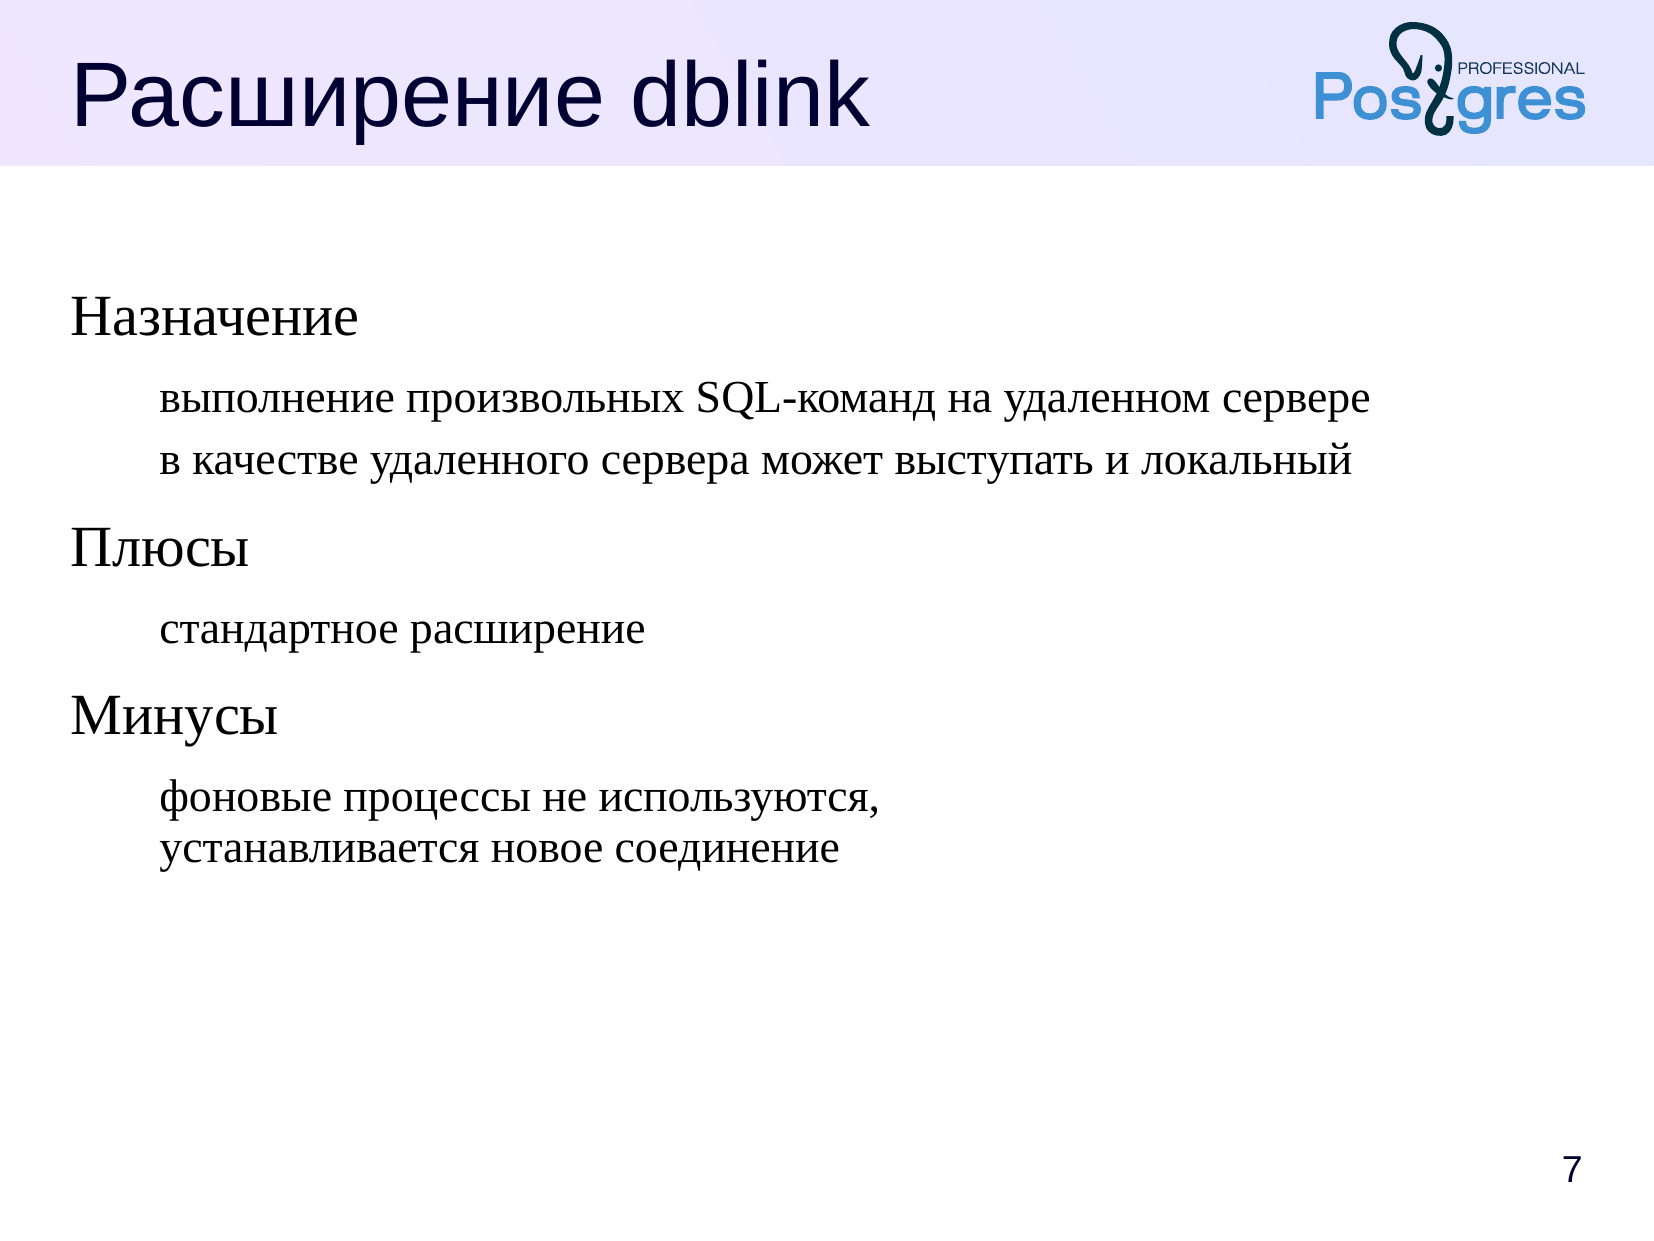

# Расширение dblink
Назначение
выполнение произвольных SQL-команд на удаленном сервере
в качестве удаленного сервера может выступать и локальный
Плюсы
стандартное расширение
Минусы
фоновые процессы не используются,
устанавливается новое соединение